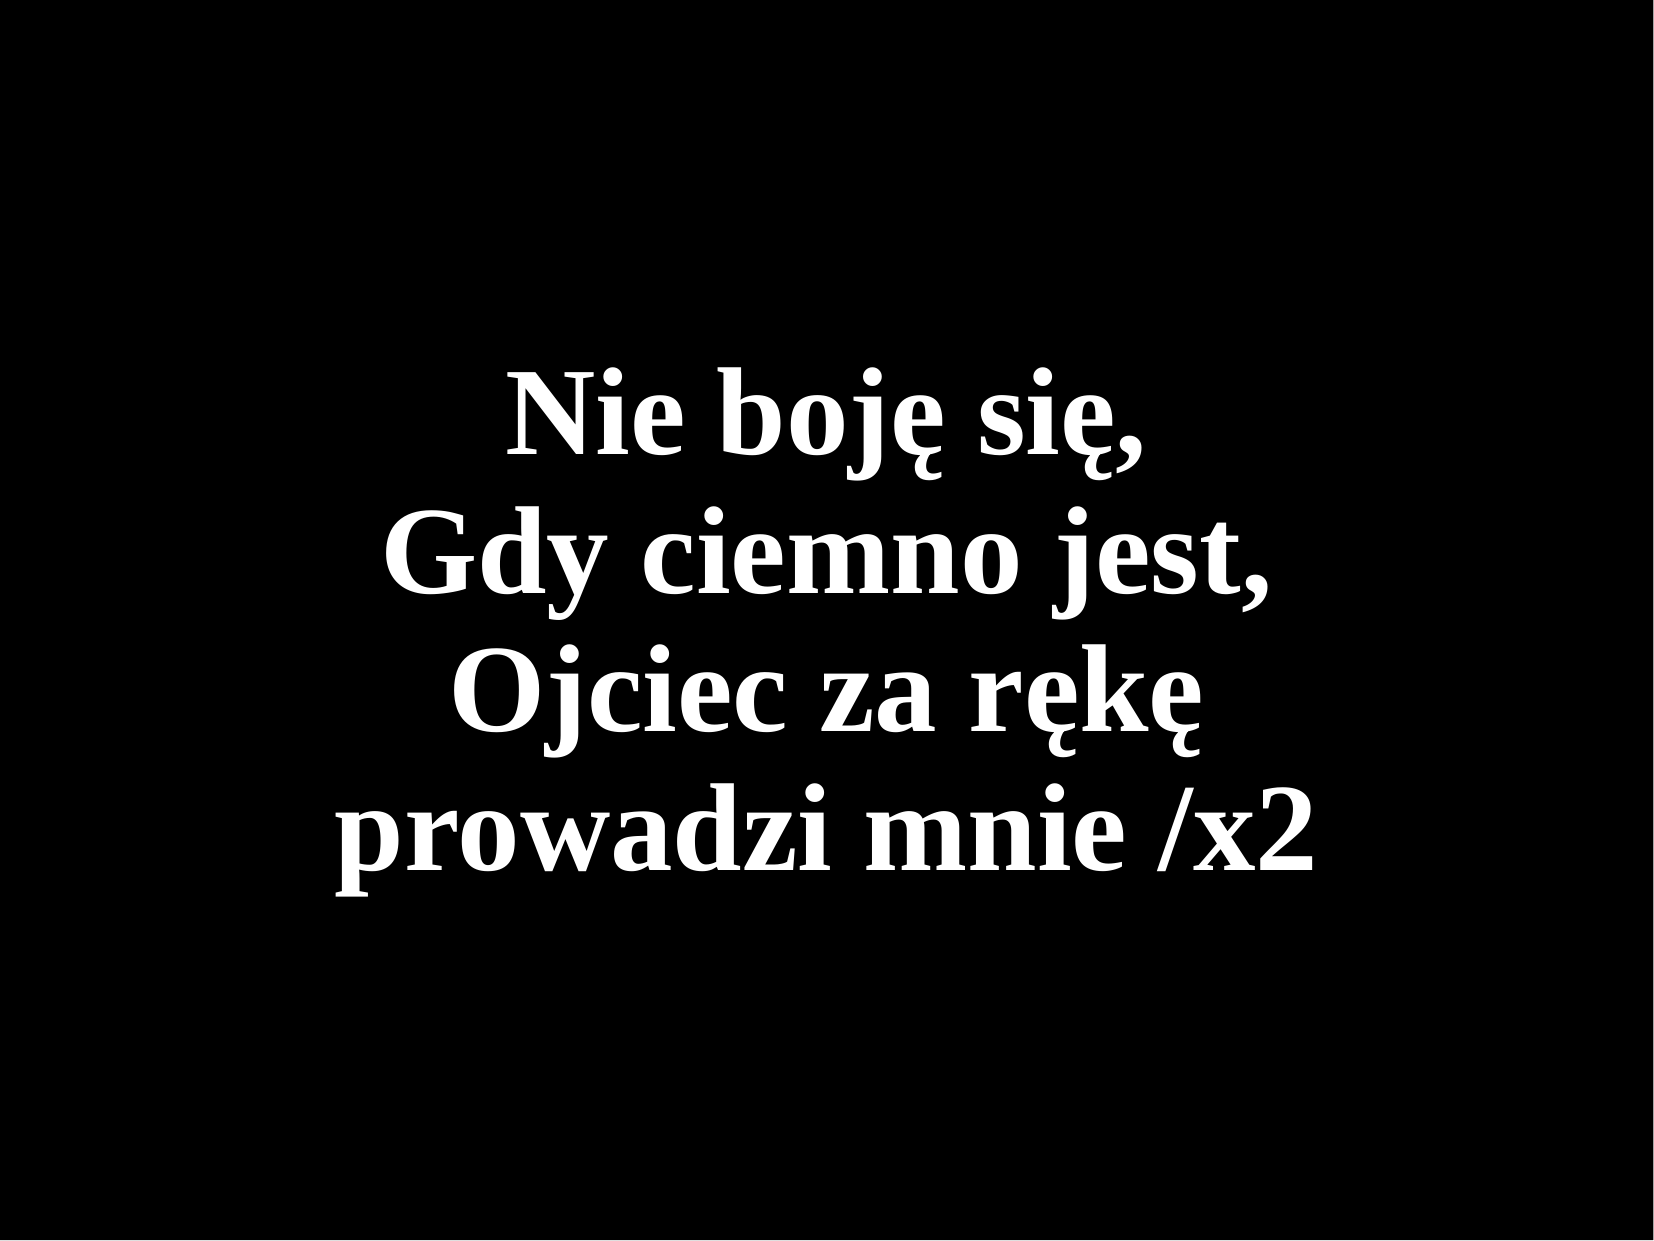

# Nie boję się, Gdy ciemno jest, Ojciec za rękę prowadzi mnie /x2